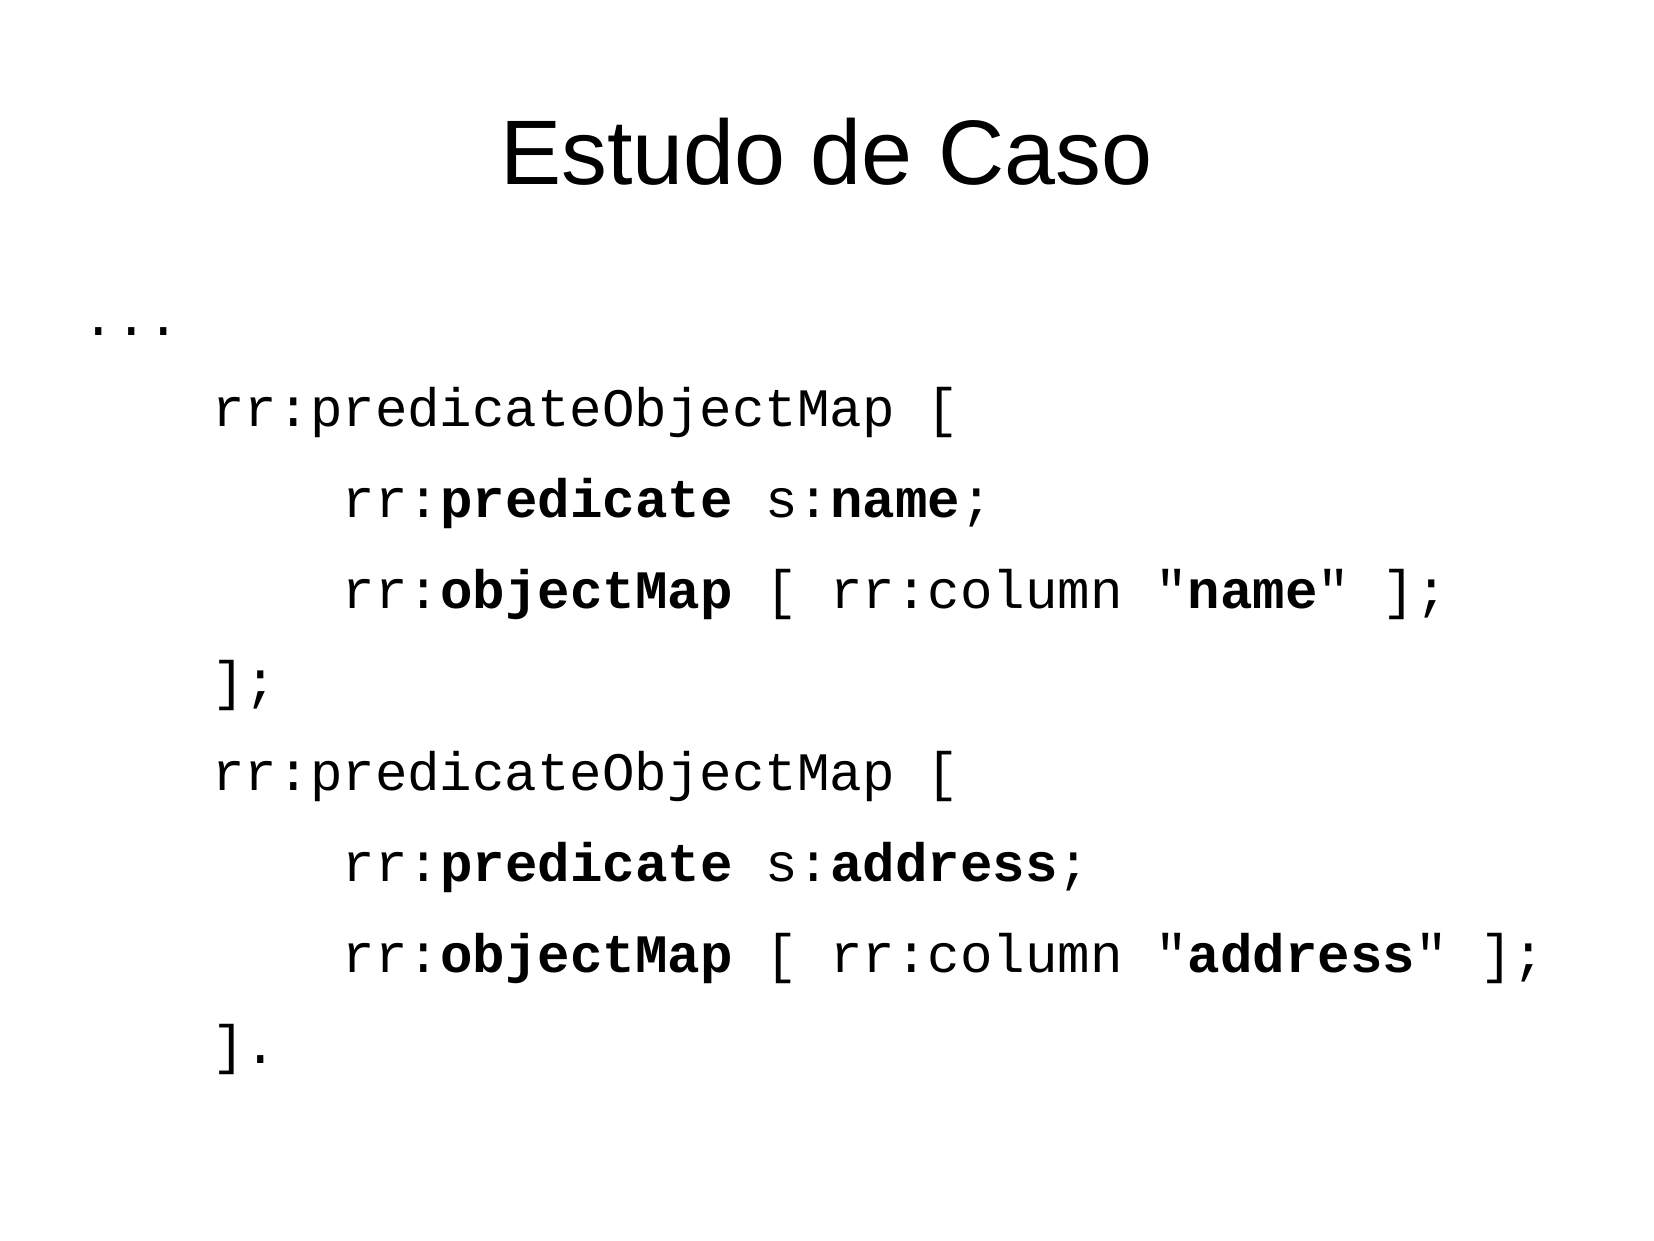

# Estudo de Caso
...
 rr:predicateObjectMap [
 rr:predicate s:name;
 rr:objectMap [ rr:column "name" ];
 ];
 rr:predicateObjectMap [
 rr:predicate s:address;
 rr:objectMap [ rr:column "address" ];
 ].